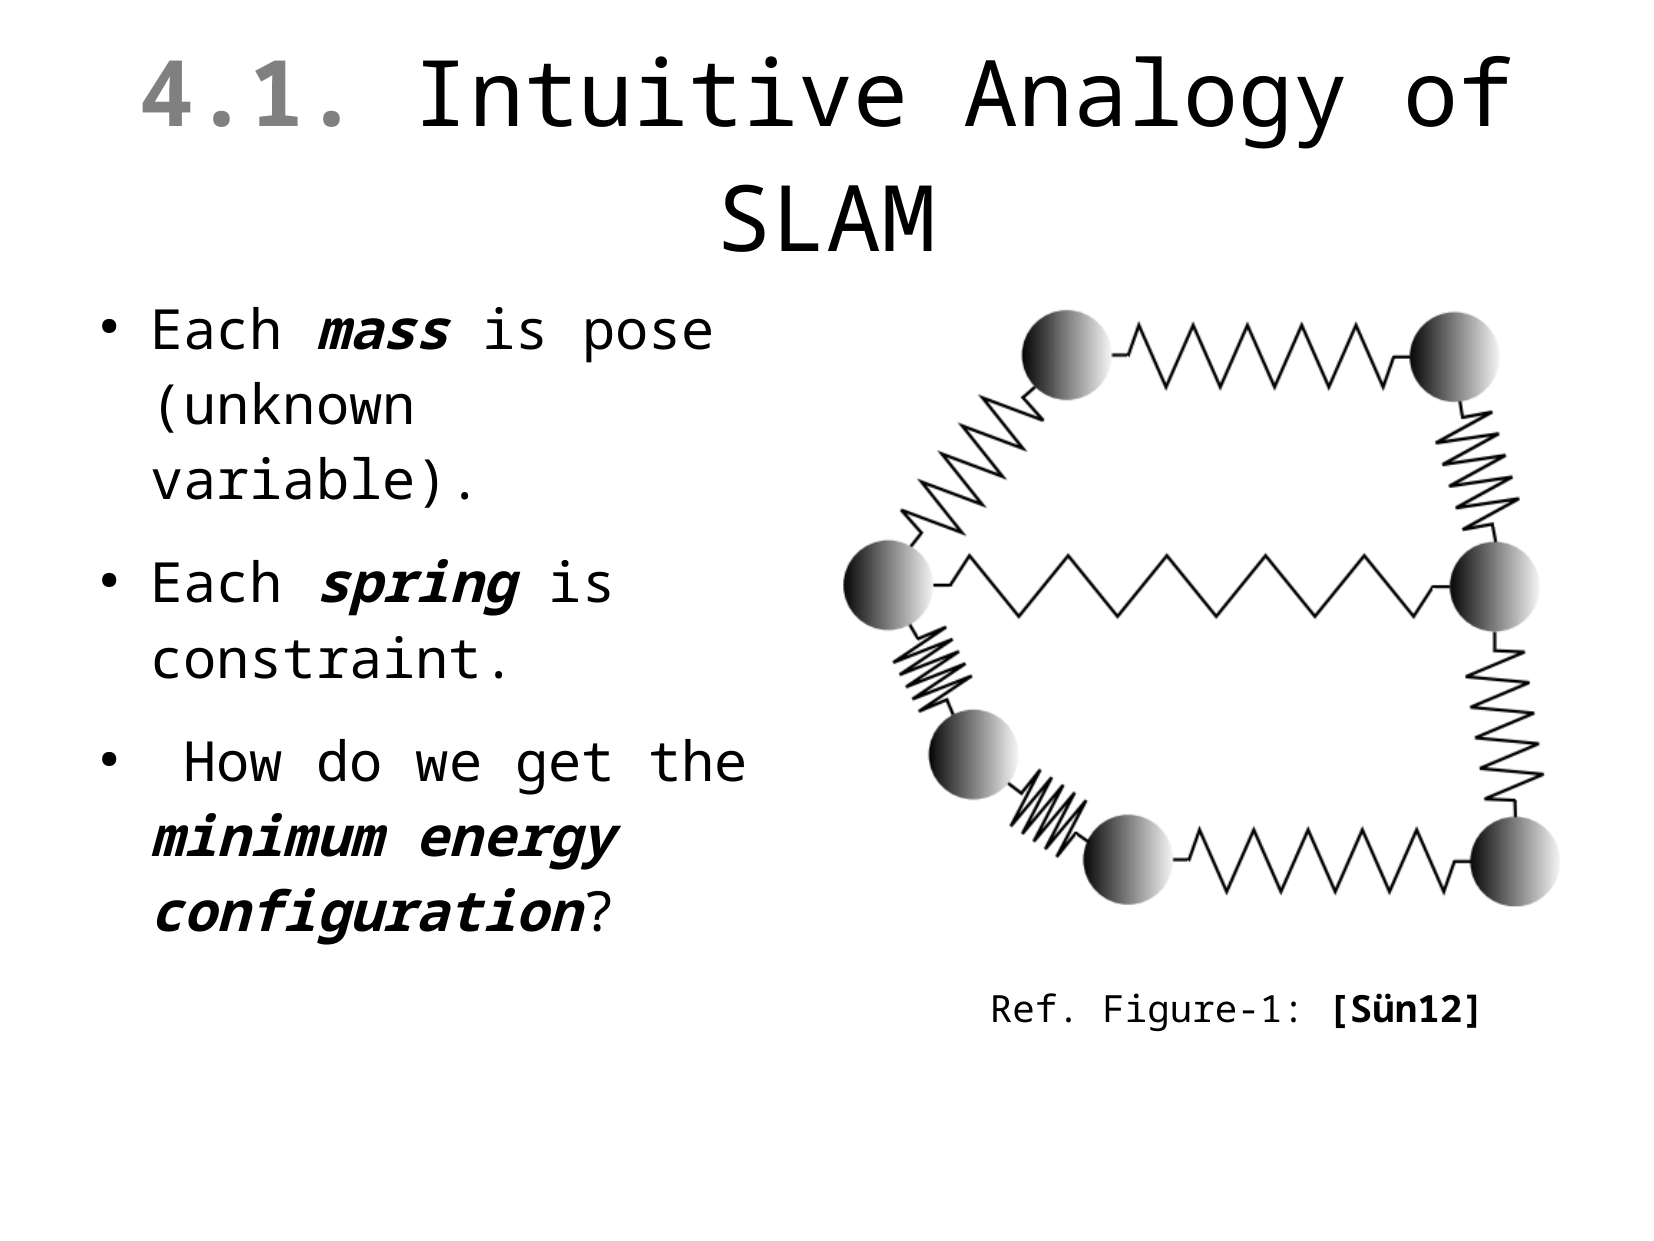

# 4.1. Intuitive Analogy of SLAM
Each mass is pose (unknown variable).
Each spring is constraint.
 How do we get the minimum energy configuration?
Ref. Figure-1: [Sün12]